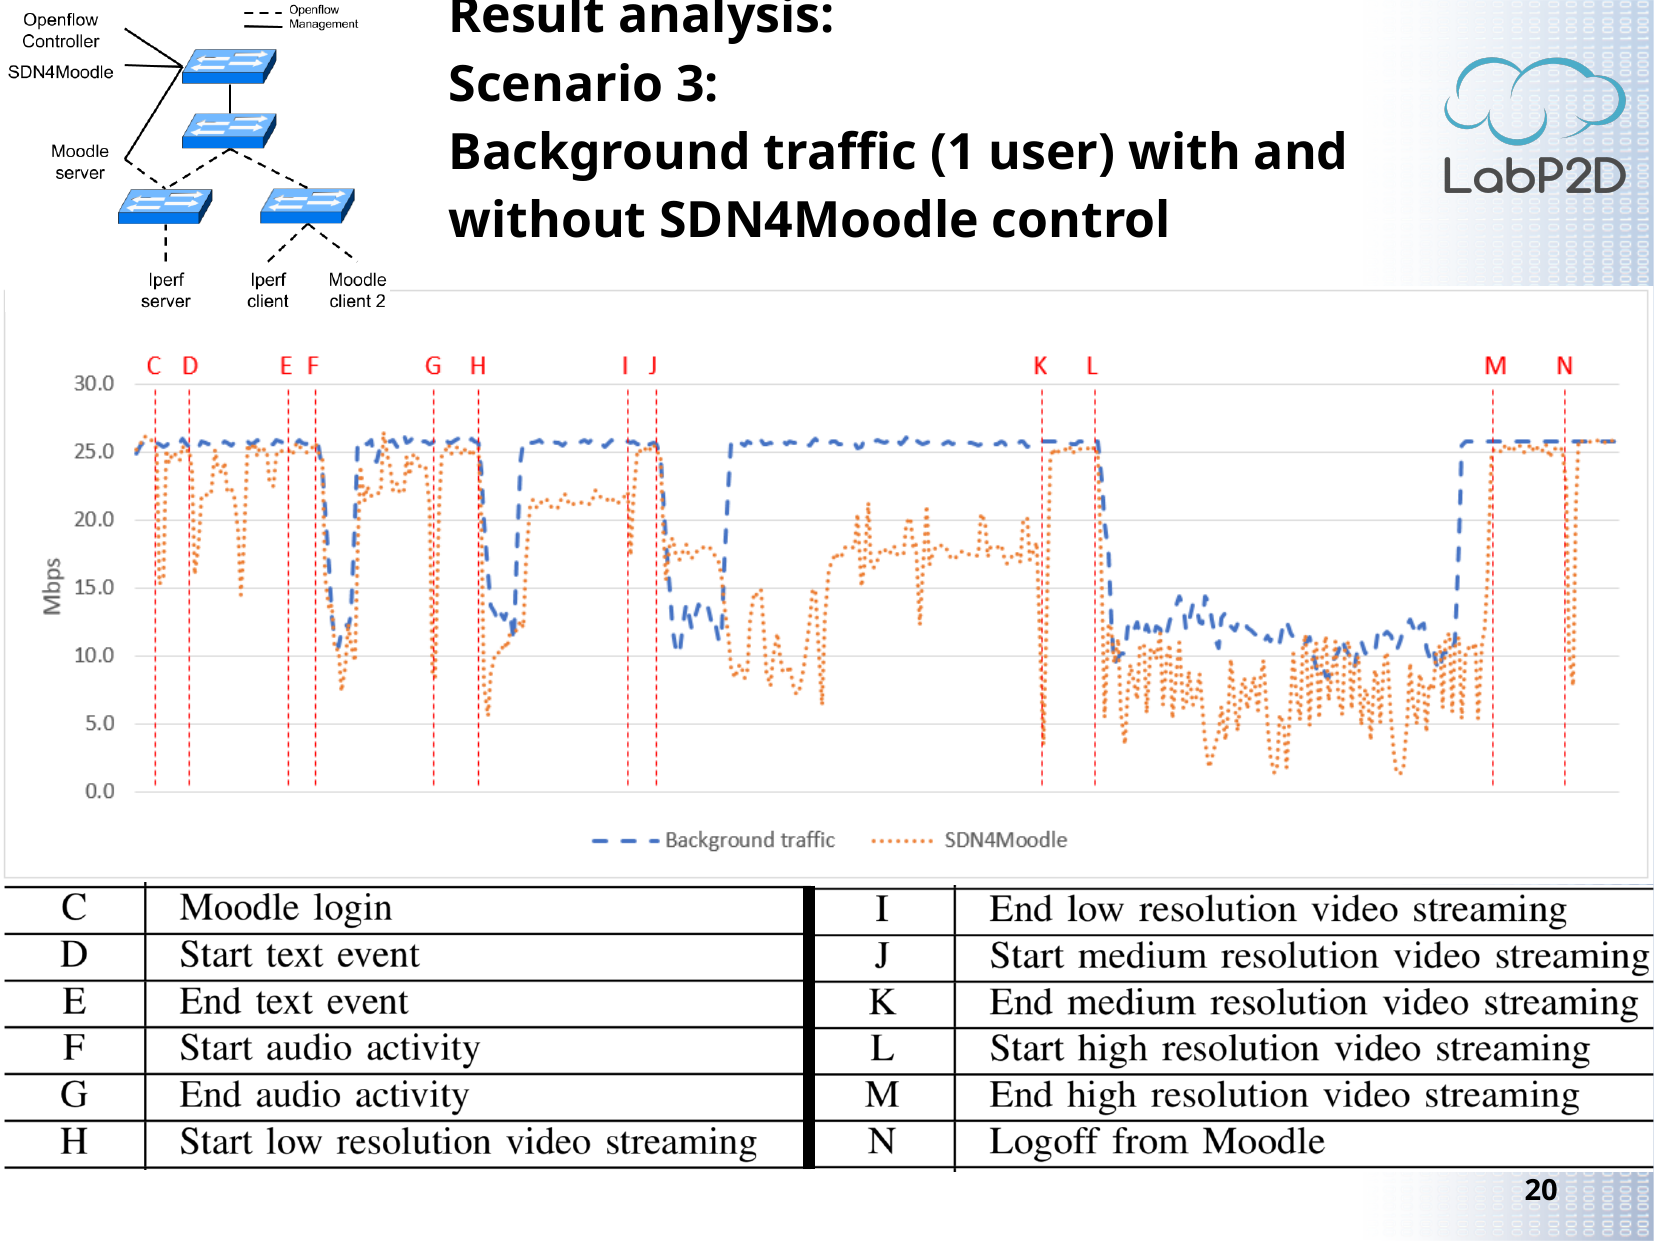

# Result analysis: Scenario 3: Background traffic (1 user) with and without SDN4Moodle control
20